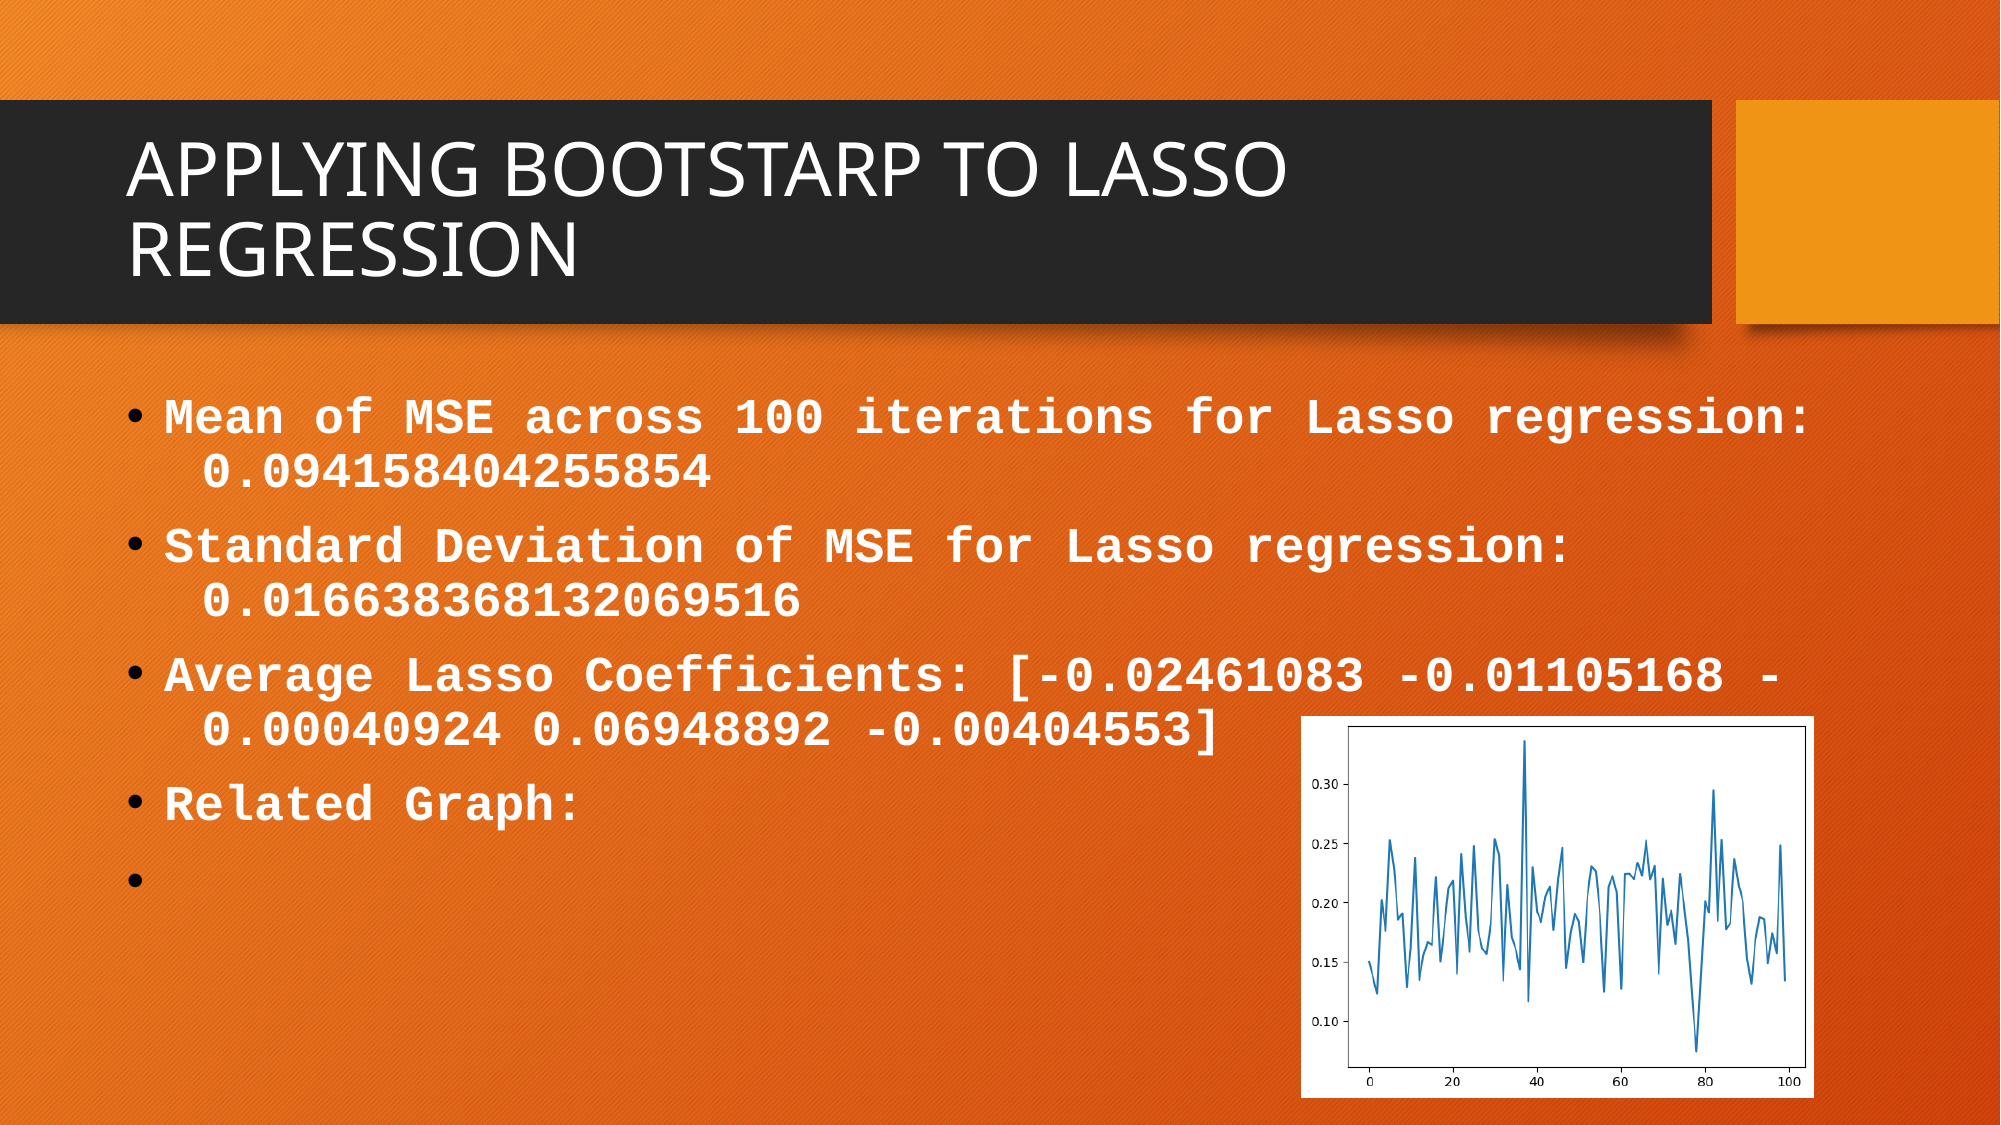

# APPLYING BOOTSTARP TO LASSO REGRESSION
Mean of MSE across 100 iterations for Lasso regression: 0.094158404255854
Standard Deviation of MSE for Lasso regression: 0.016638368132069516
Average Lasso Coefficients: [-0.02461083 -0.01105168 -0.00040924 0.06948892 -0.00404553]
Related Graph: